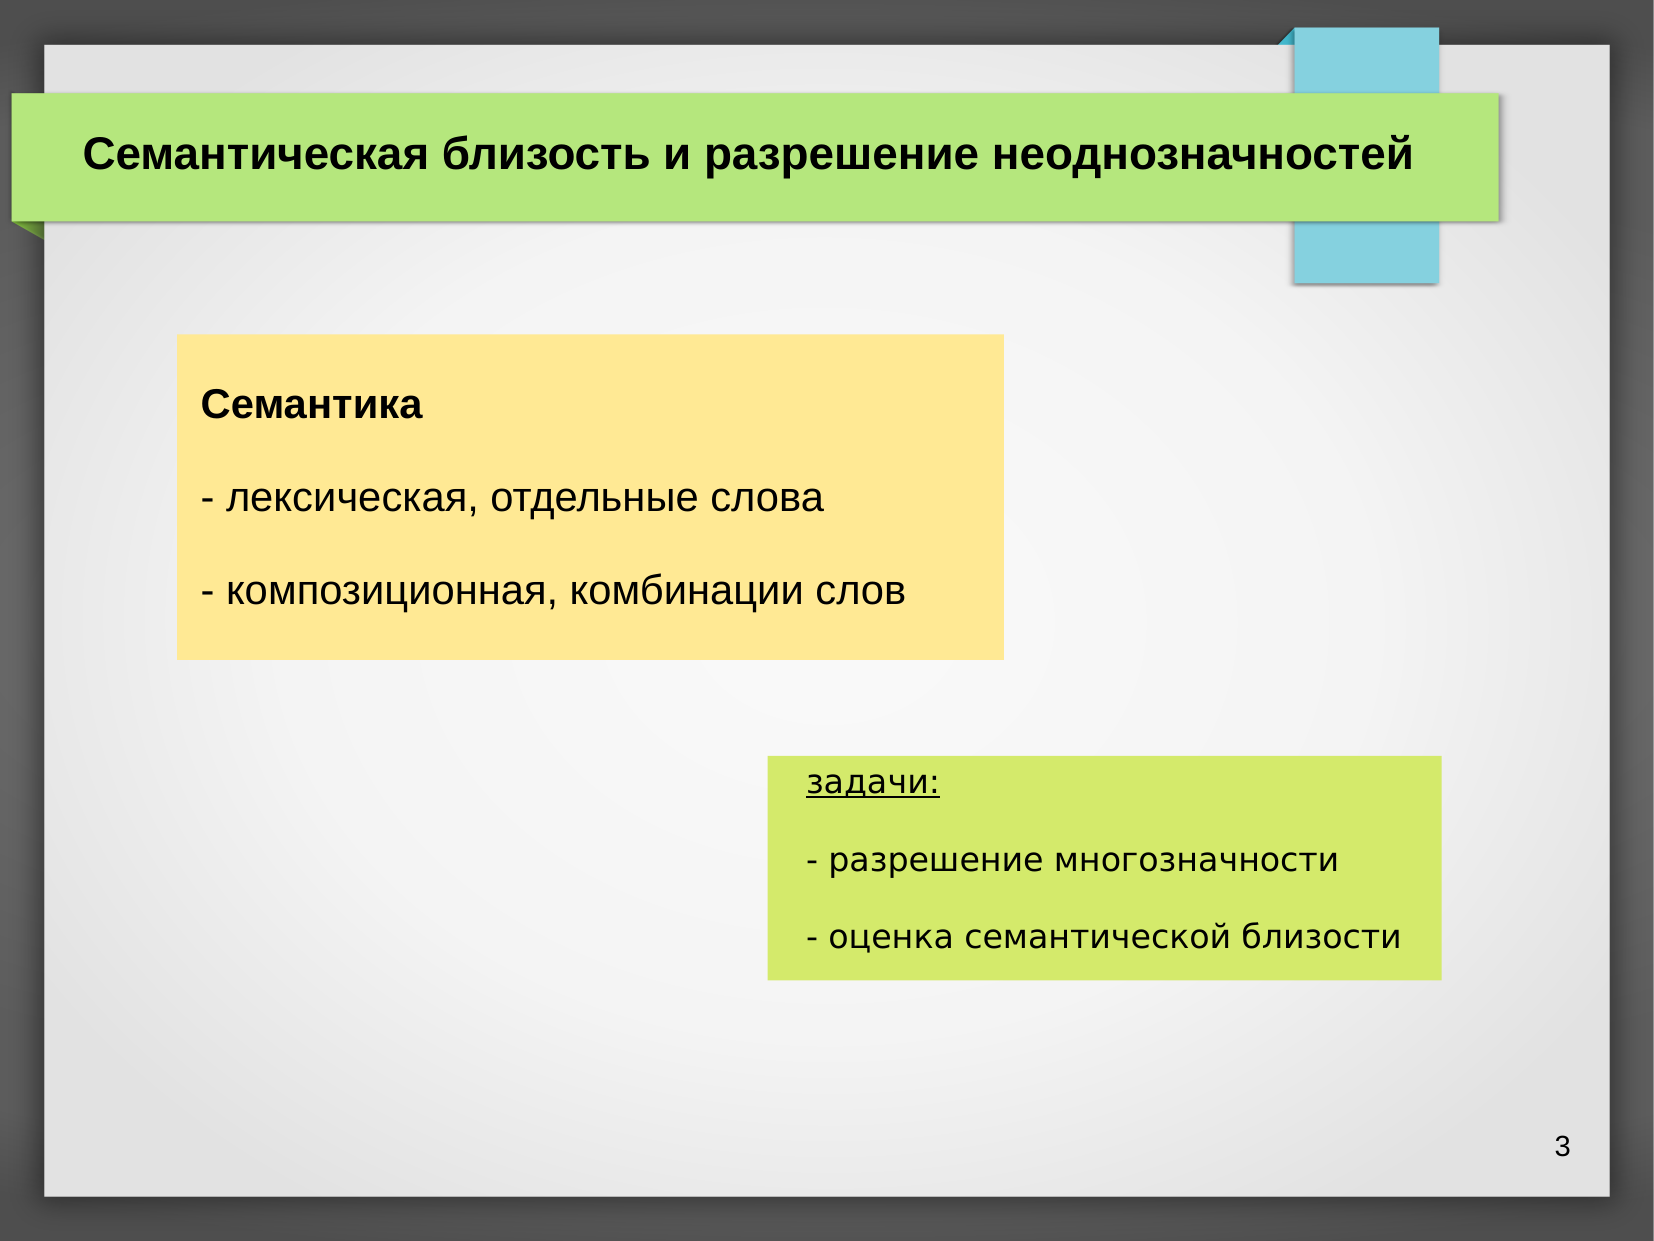

# Семантическая близость и разрешение неоднозначностей
Семантика
- лексическая, отдельные слова
- композиционная, комбинации слов
задачи:
- разрешение многозначности
- оценка семантической близости
3